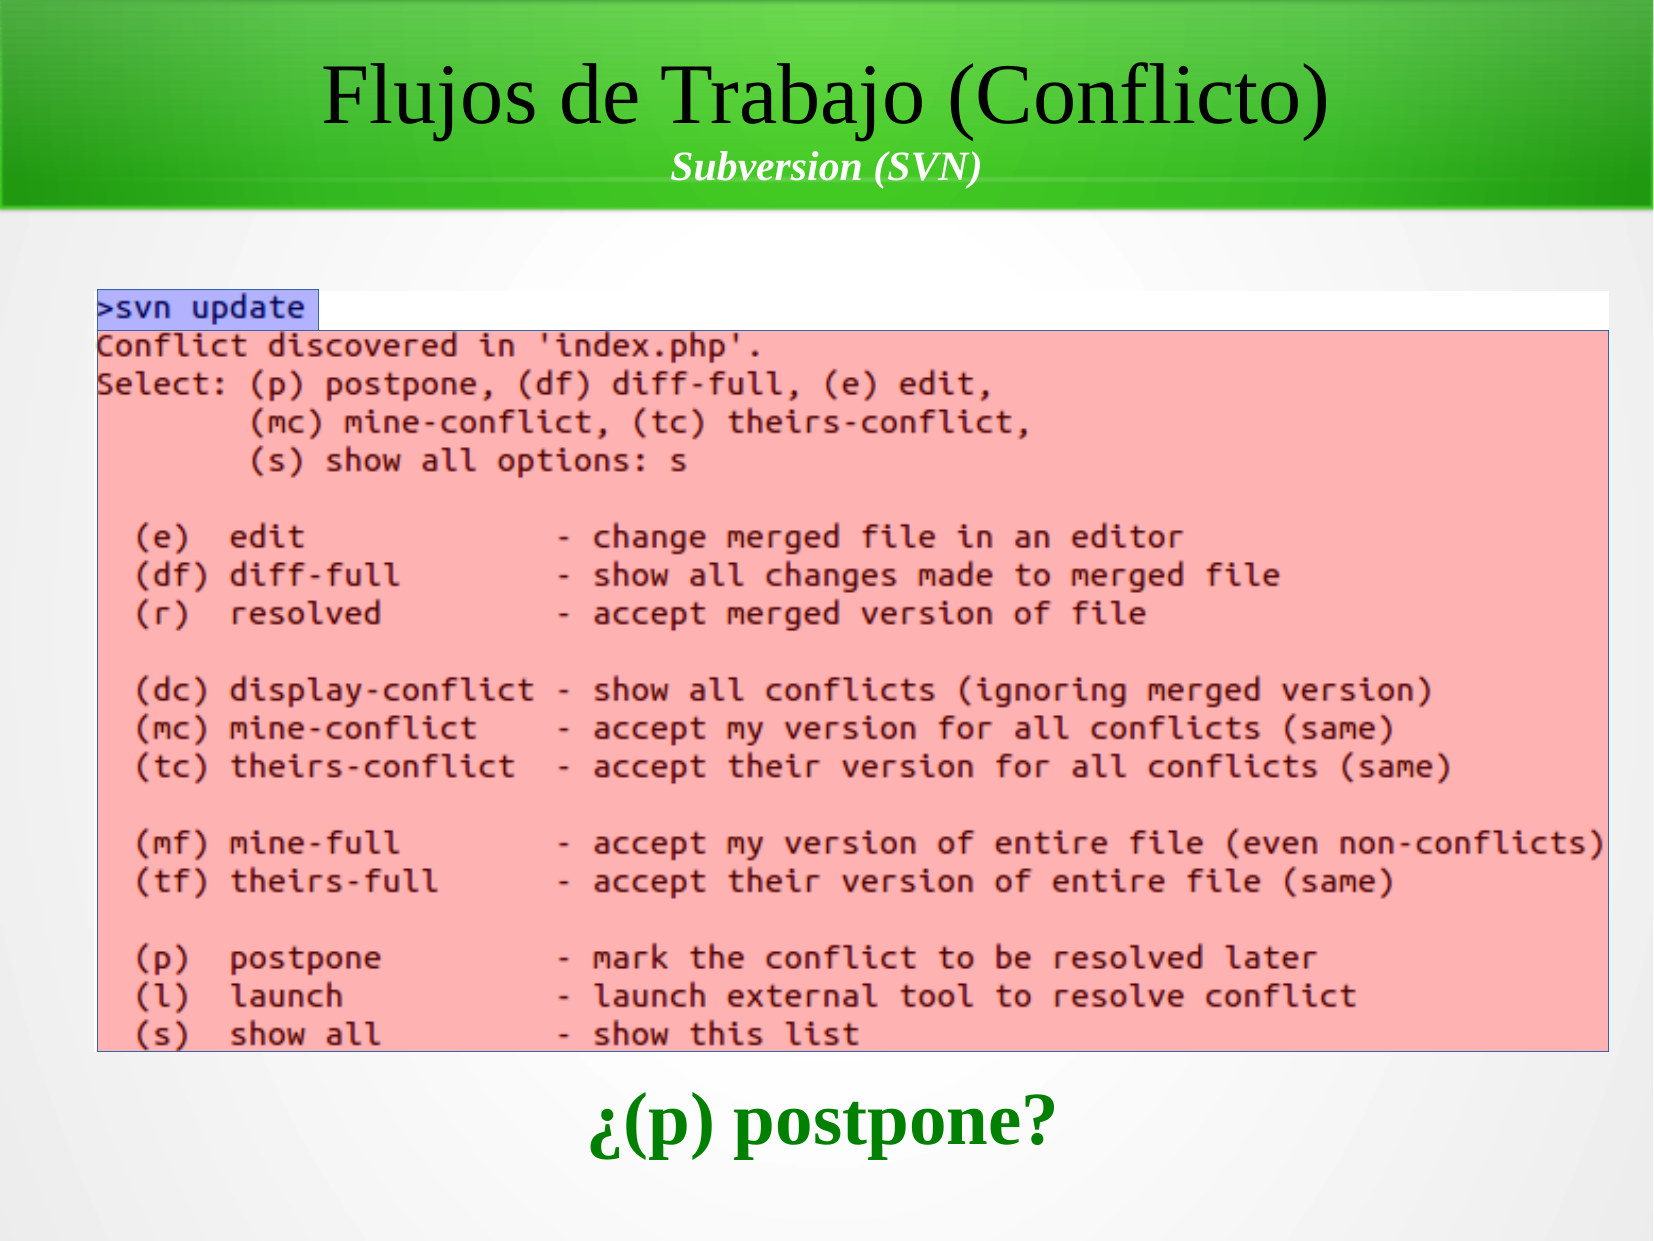

# Flujos de Trabajo (Conflicto) Subversion (SVN)
¿(p) postpone?